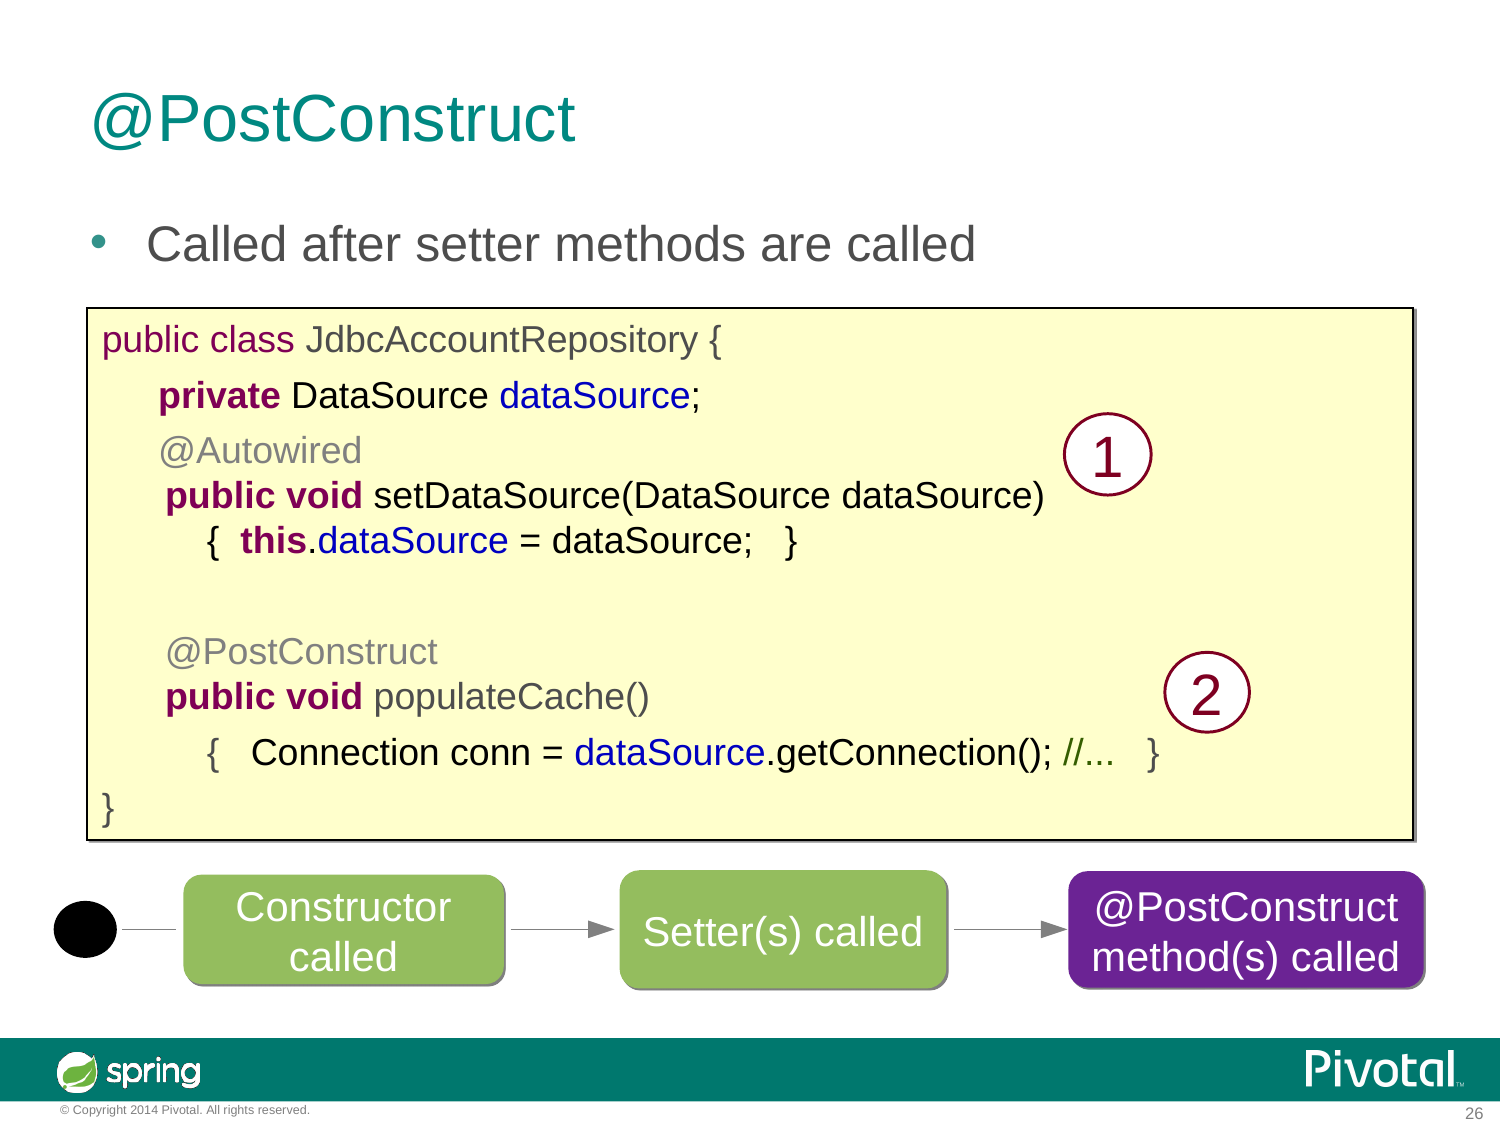

# @PostConstruct
Called after setter methods are called
public class JdbcAccountRepository {
	private DataSource dataSource;
	@Autowired
 public void setDataSource(DataSource dataSource)
 { this.dataSource = dataSource; }
 @PostConstruct
 public void populateCache()
 { Connection conn = dataSource.getConnection(); //... }
}
1
2
Setter(s) called
@PostConstruct method(s) called
Constructor
called